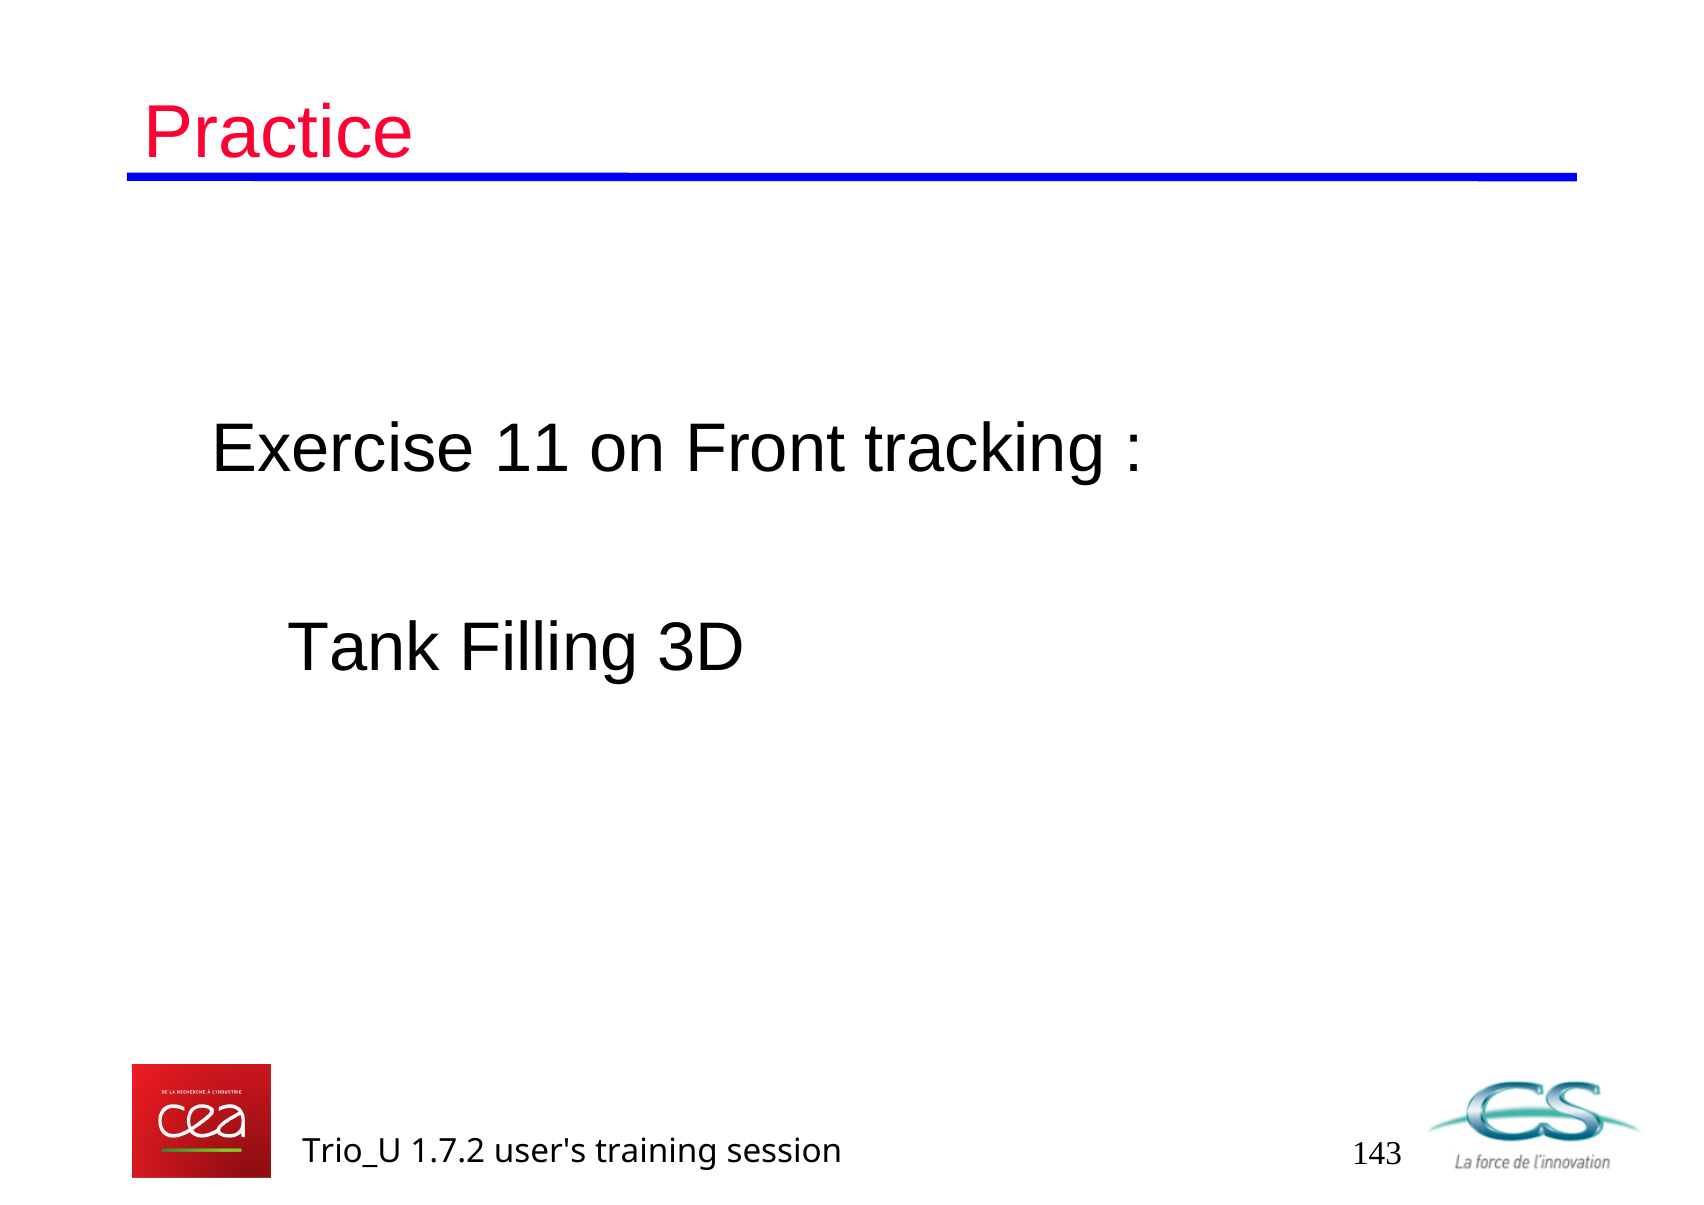

# Practice
Exercise 11 on Front tracking :
 Tank Filling 3D
Trio_U 1.7.2 user's training session
143